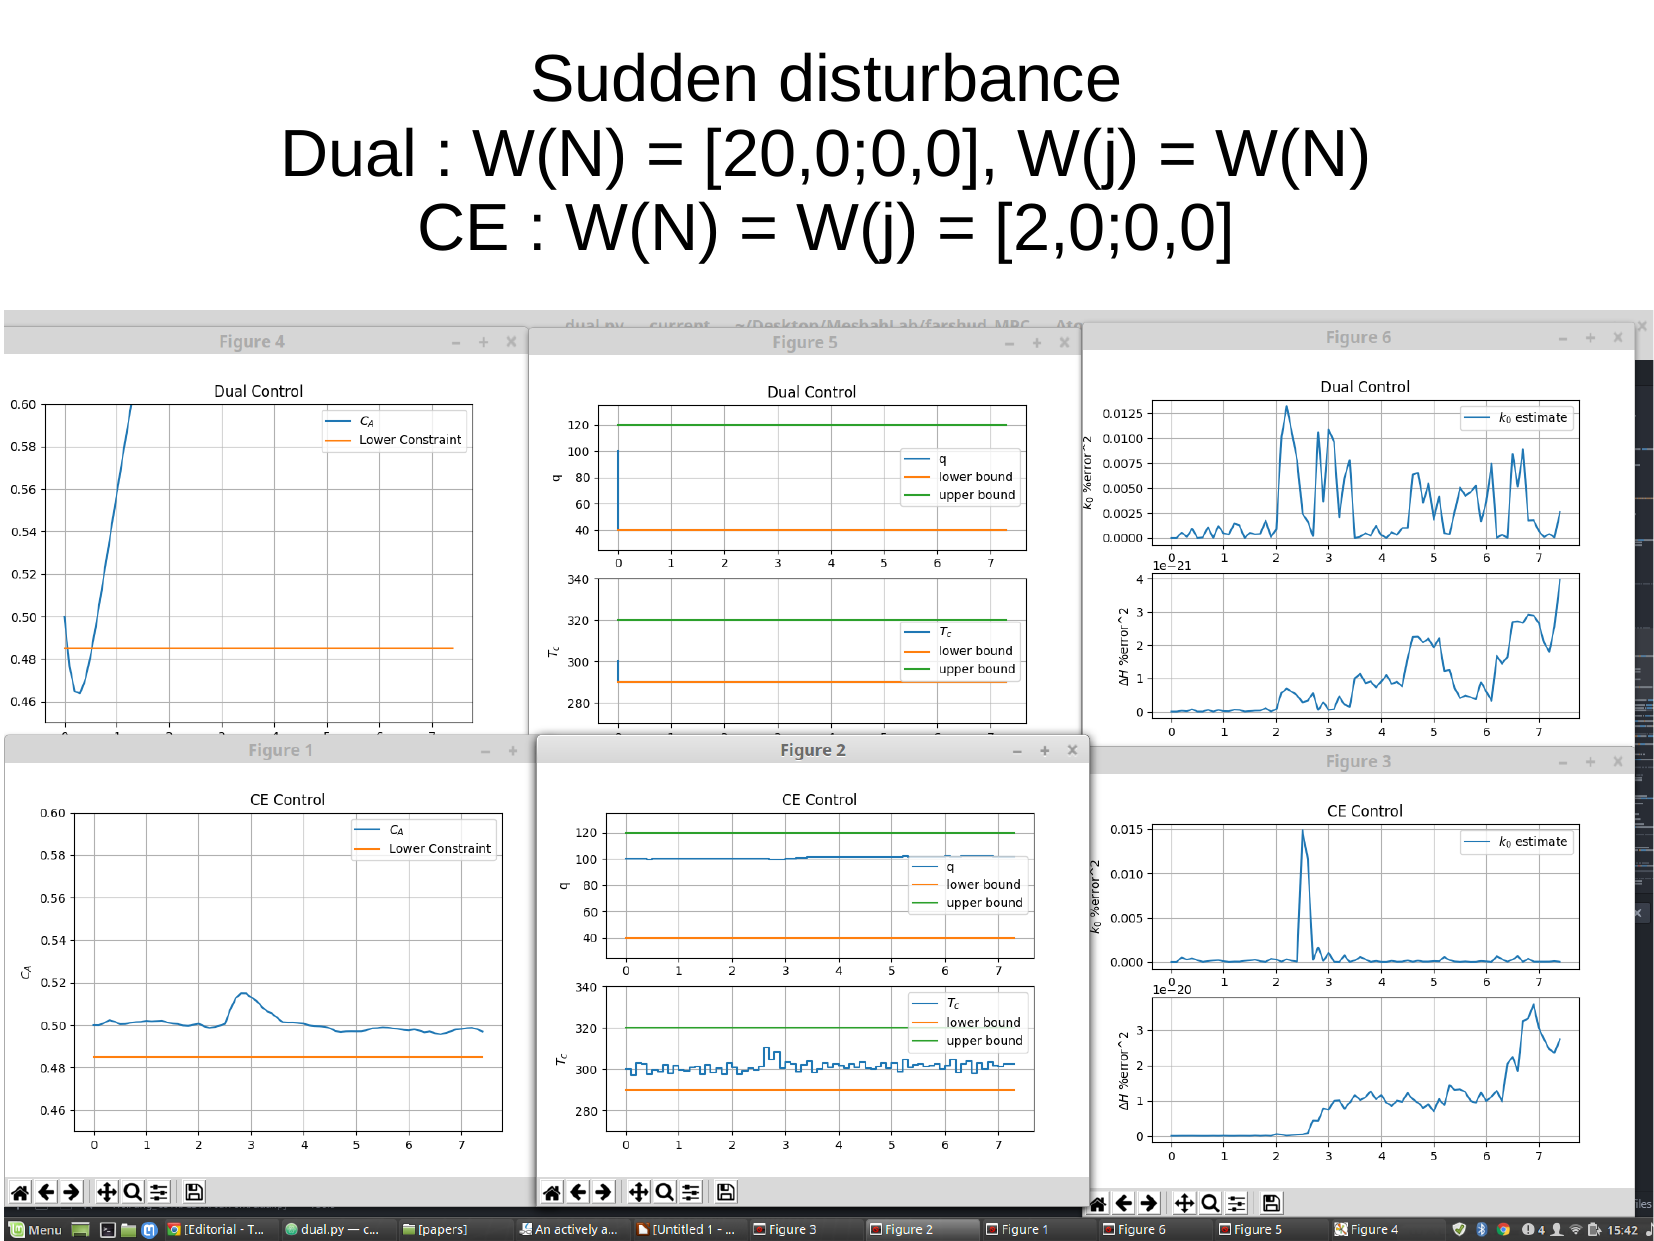

# Sudden disturbance Dual : W(N) = [20,0;0,0], W(j) = W(N) CE : W(N) = W(j) = [2,0;0,0]